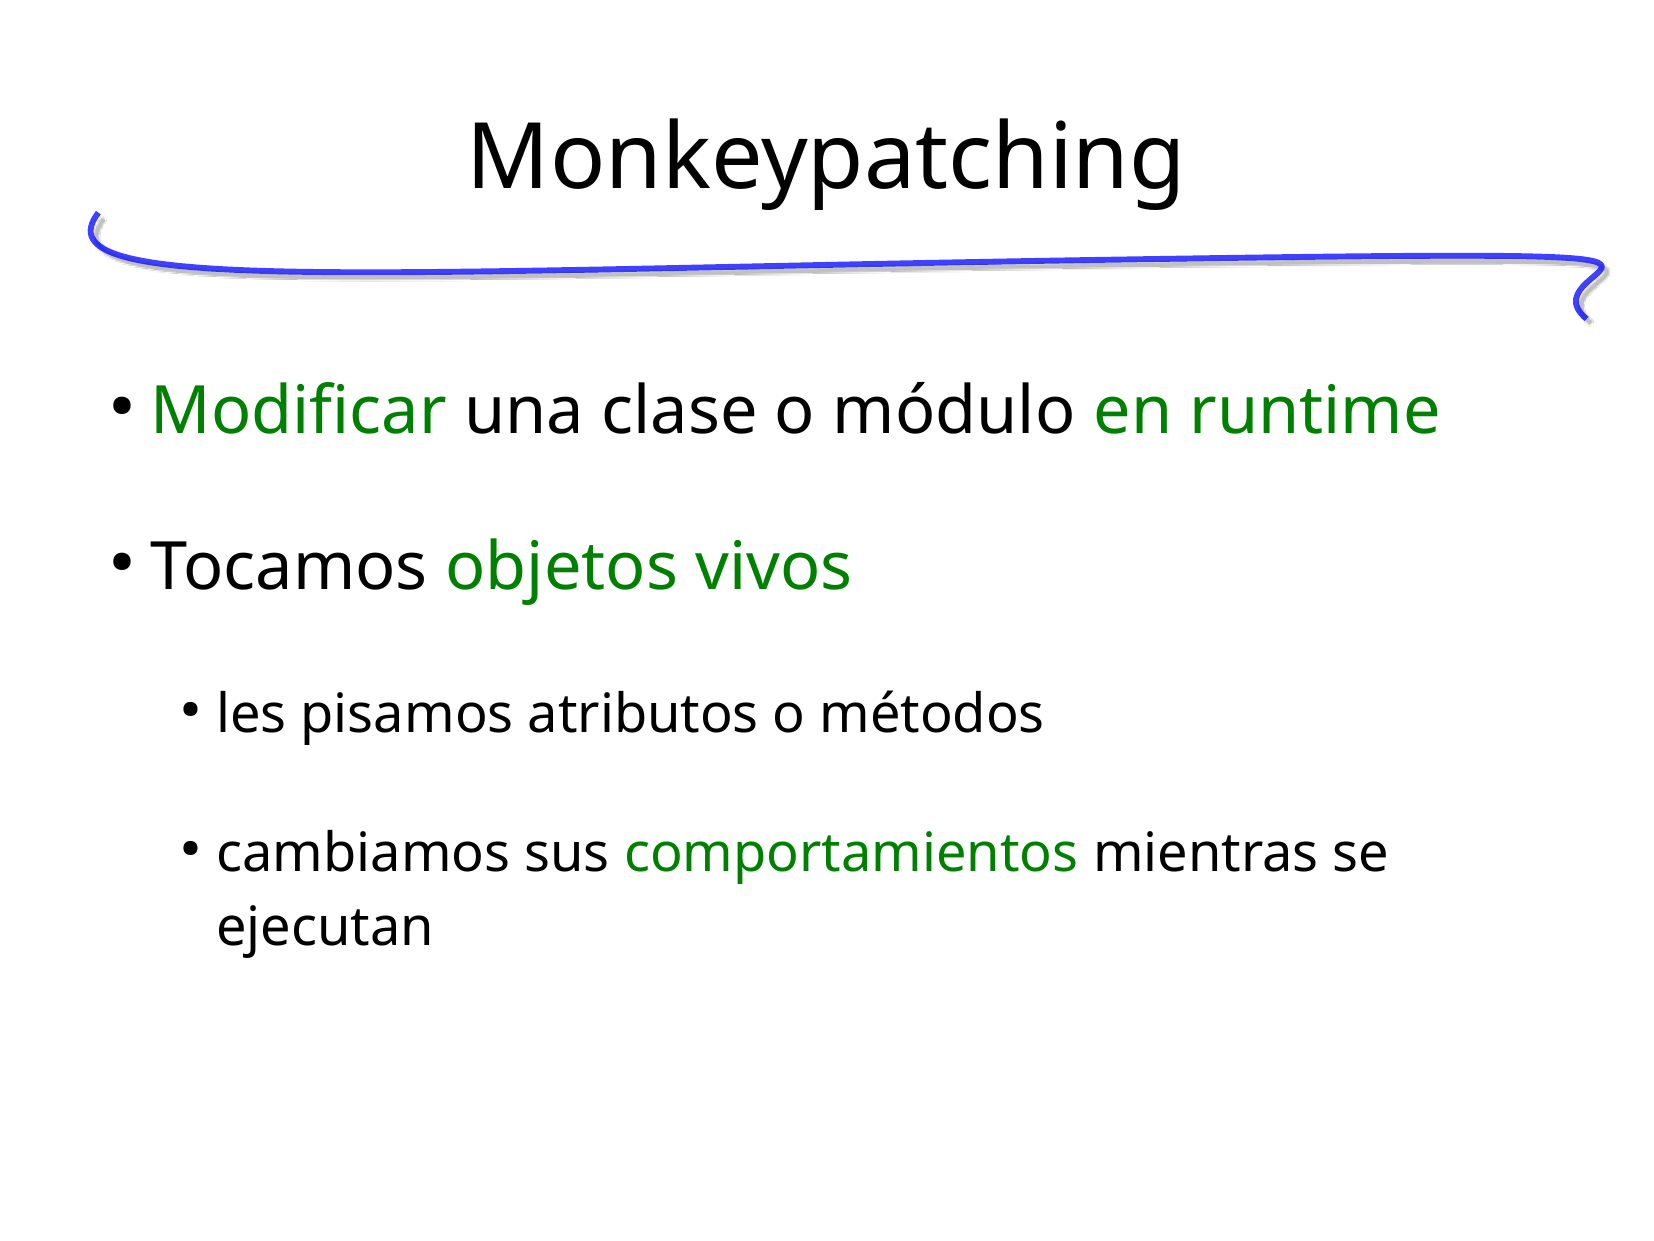

Monkeypatching
# Modificar una clase o módulo en runtime
 Tocamos objetos vivos
les pisamos atributos o métodos
cambiamos sus comportamientos mientras se ejecutan